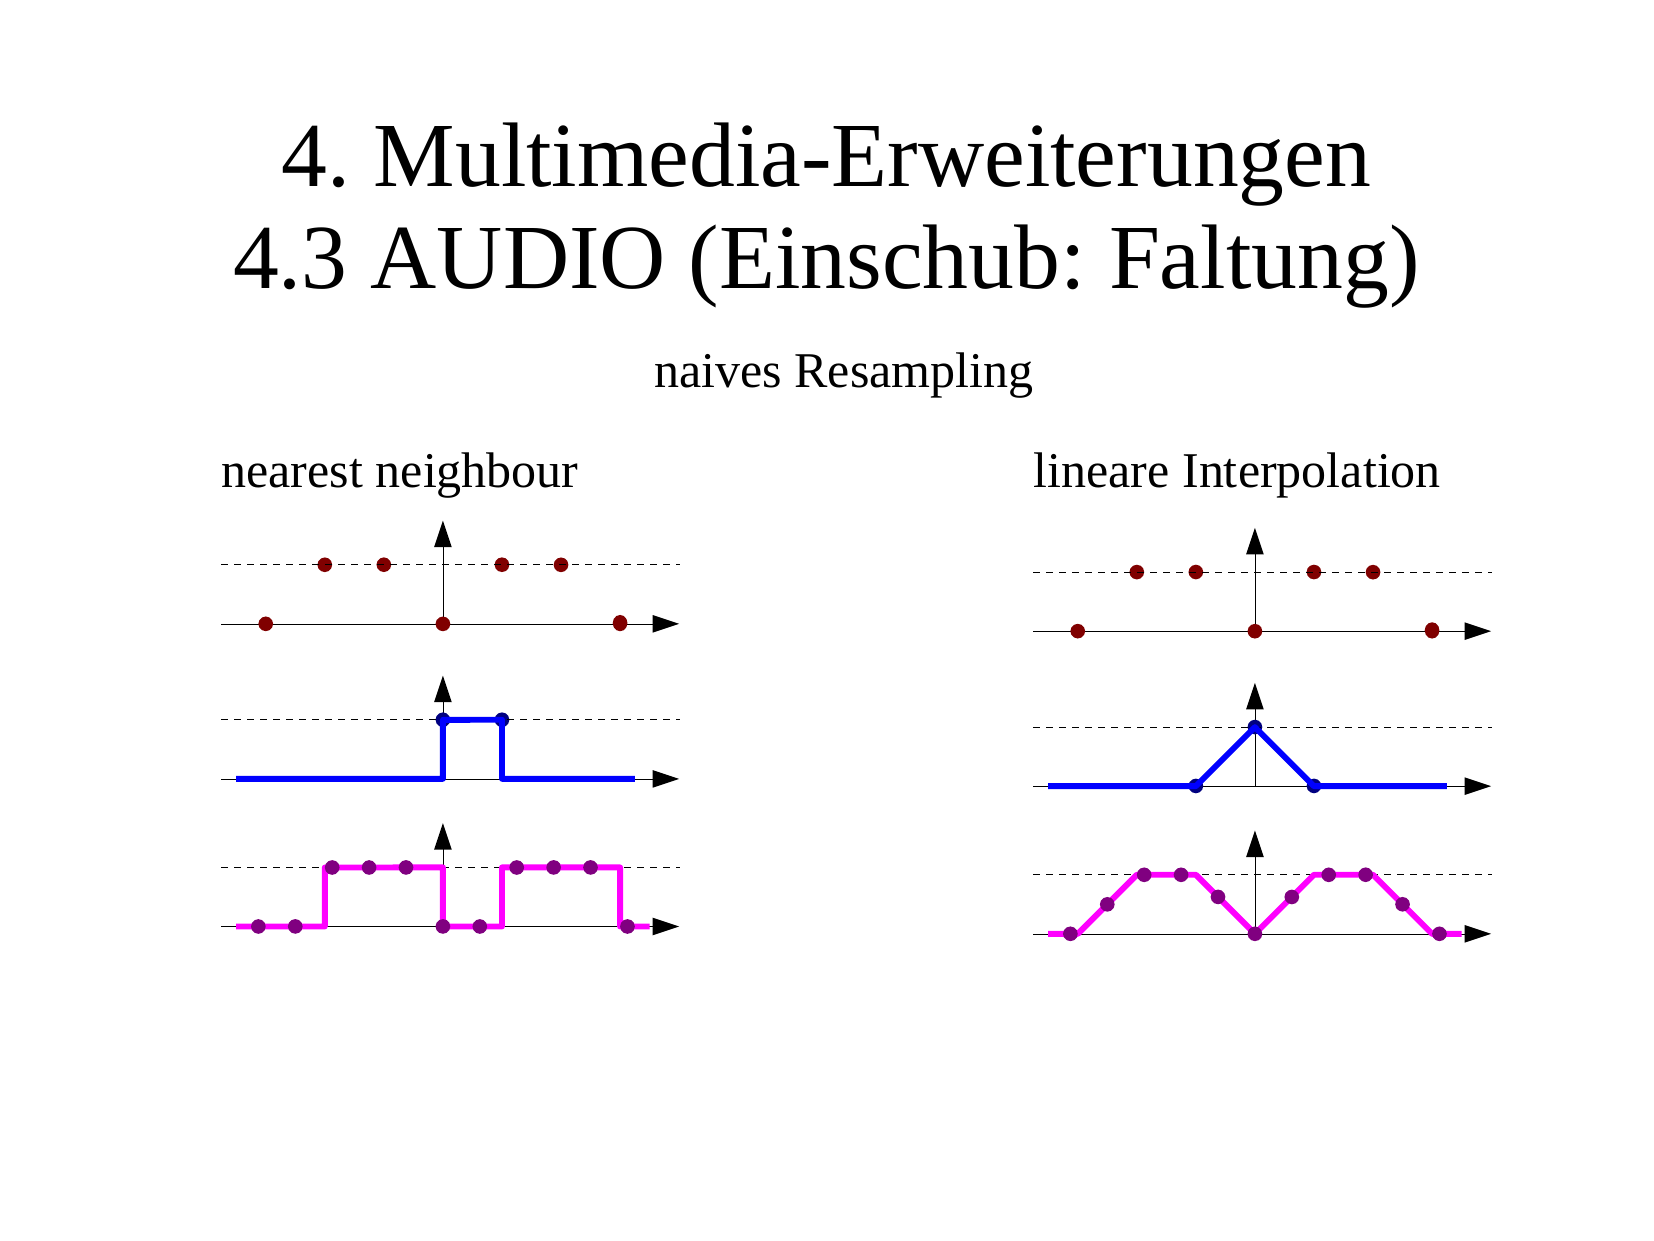

# 4. Multimedia-Erweiterungen 4.3 AUDIO (Einschub: Faltung)
naives Resampling
nearest neighbour
lineare Interpolation